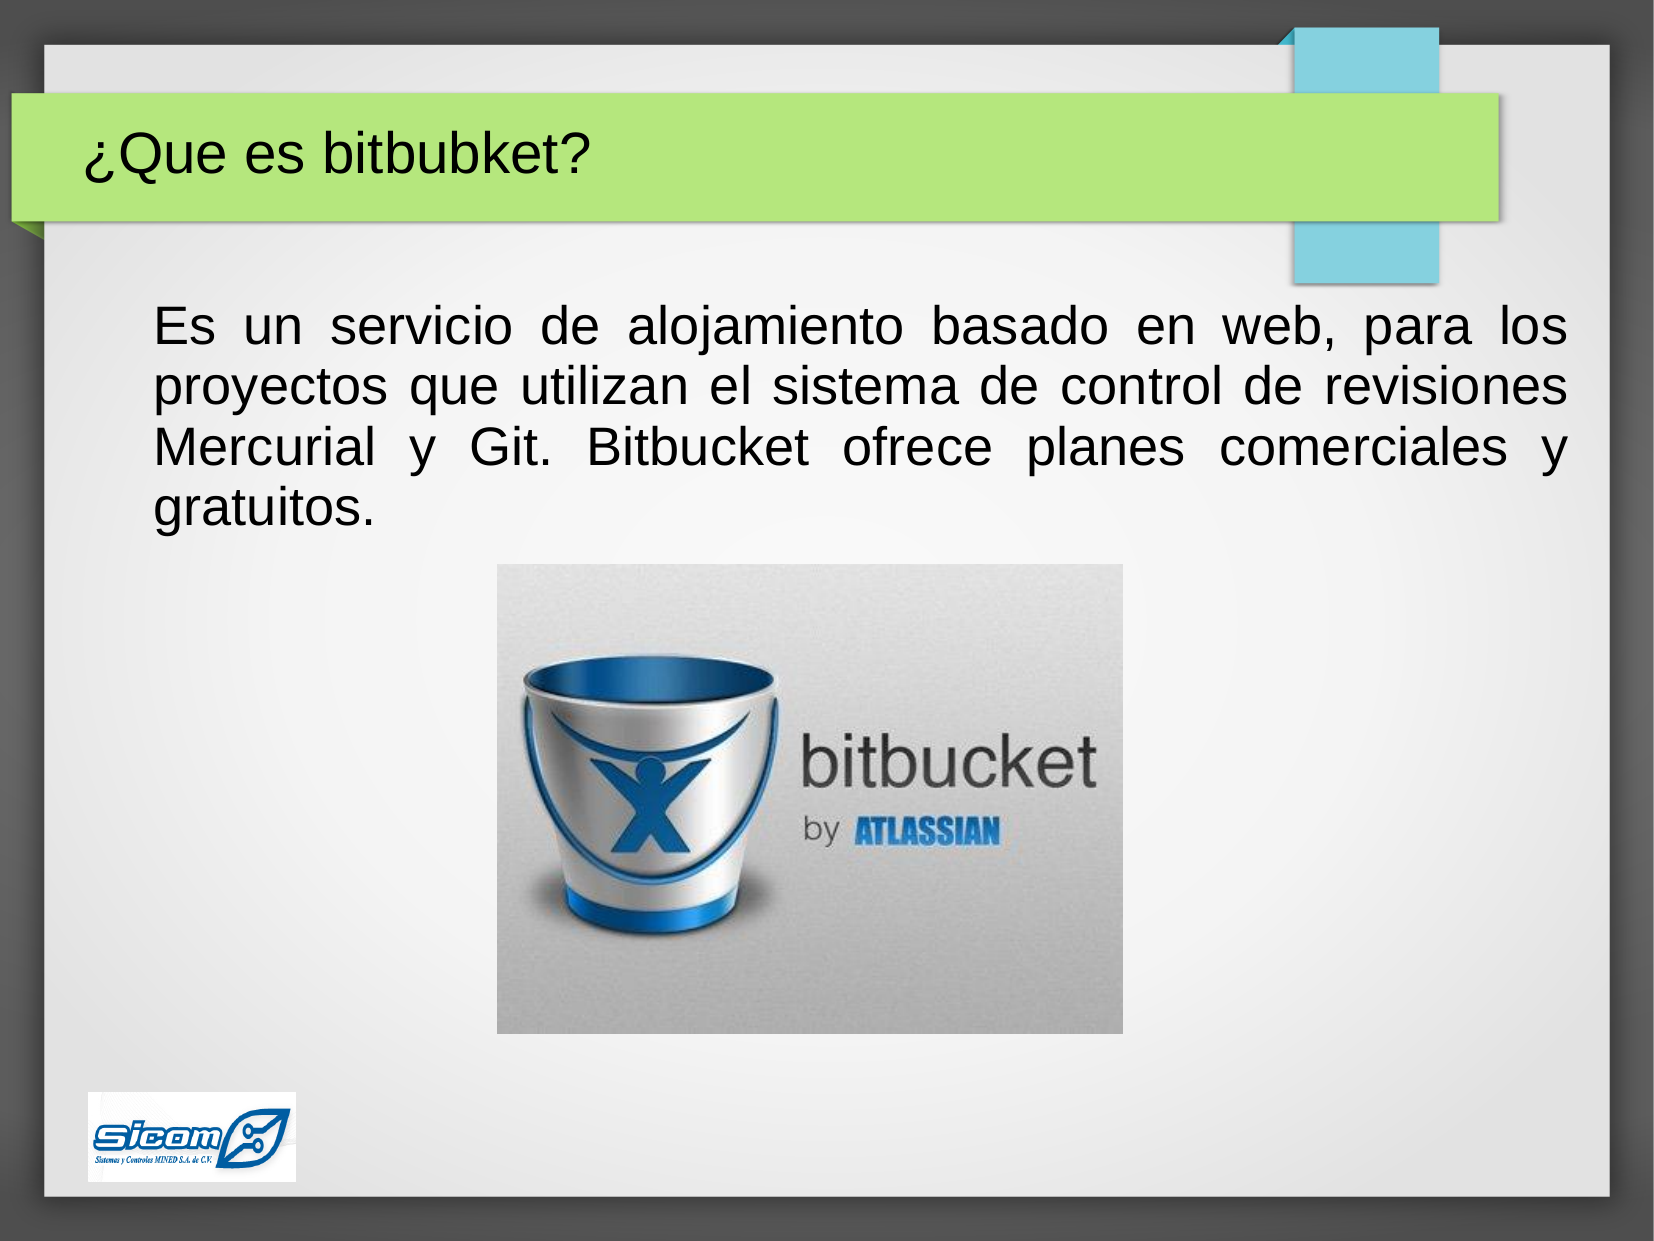

# ¿Que es bitbubket?
Es un servicio de alojamiento basado en web, para los proyectos que utilizan el sistema de control de revisiones Mercurial y Git. Bitbucket ofrece planes comerciales y gratuitos.